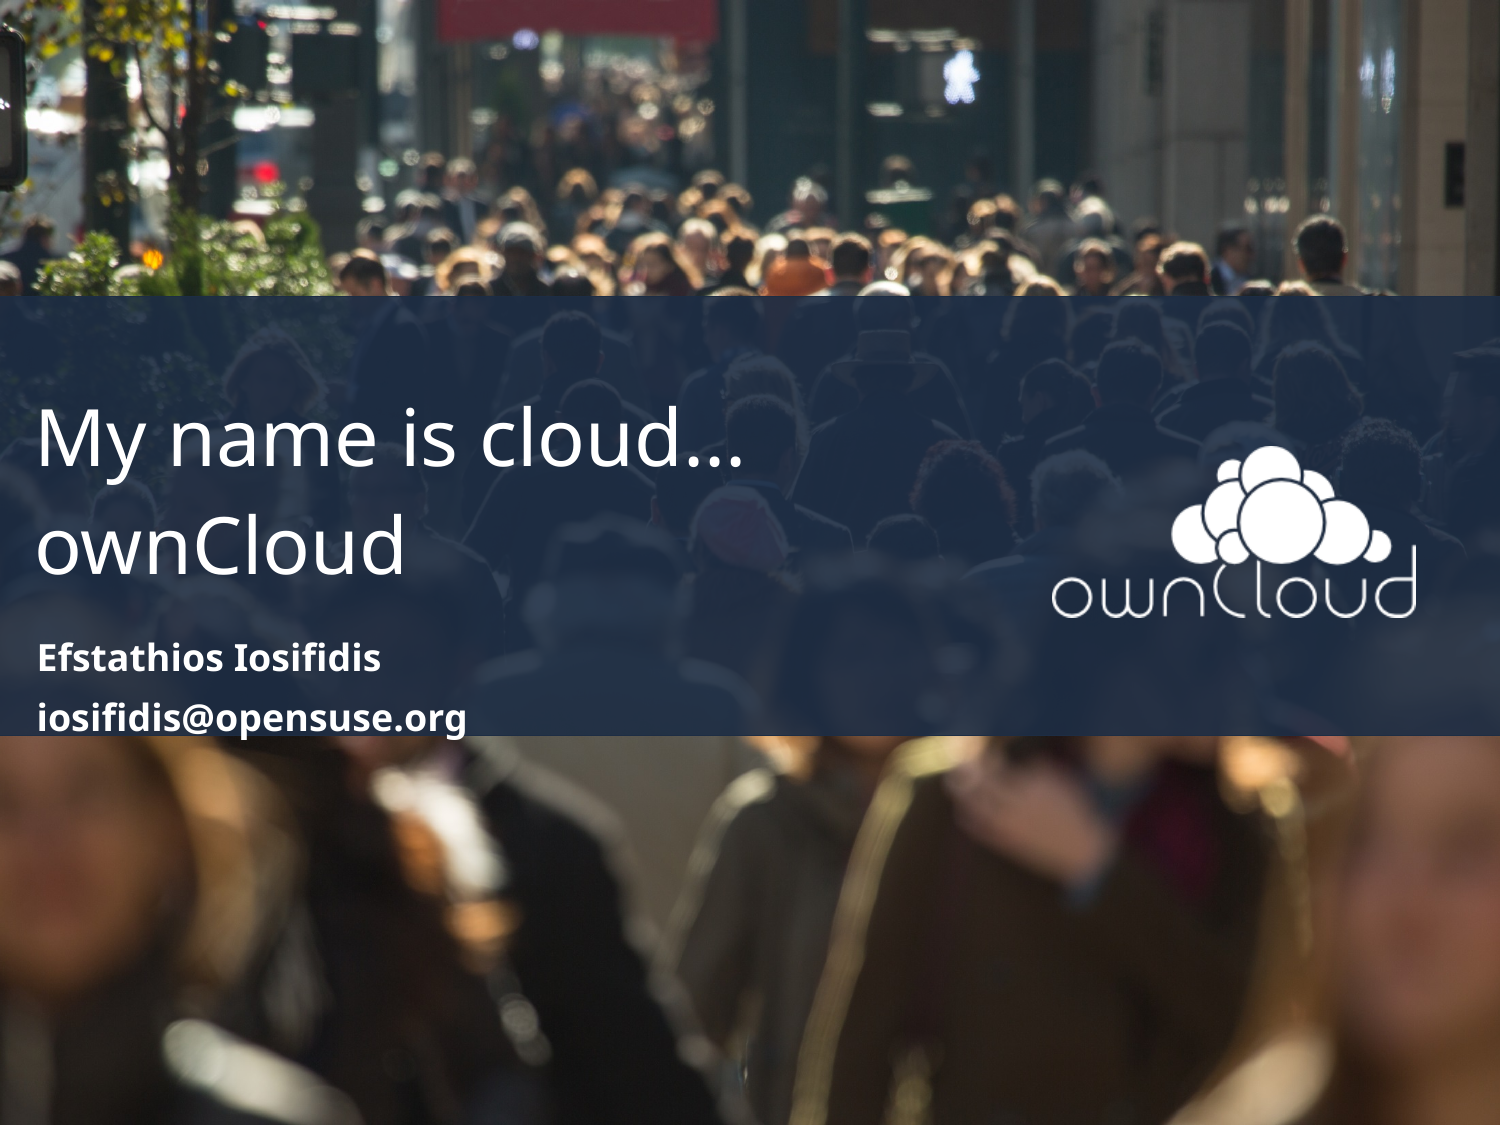

# My name is cloud... ownCloud
Efstathios Iosifidis
iosifidis@opensuse.org